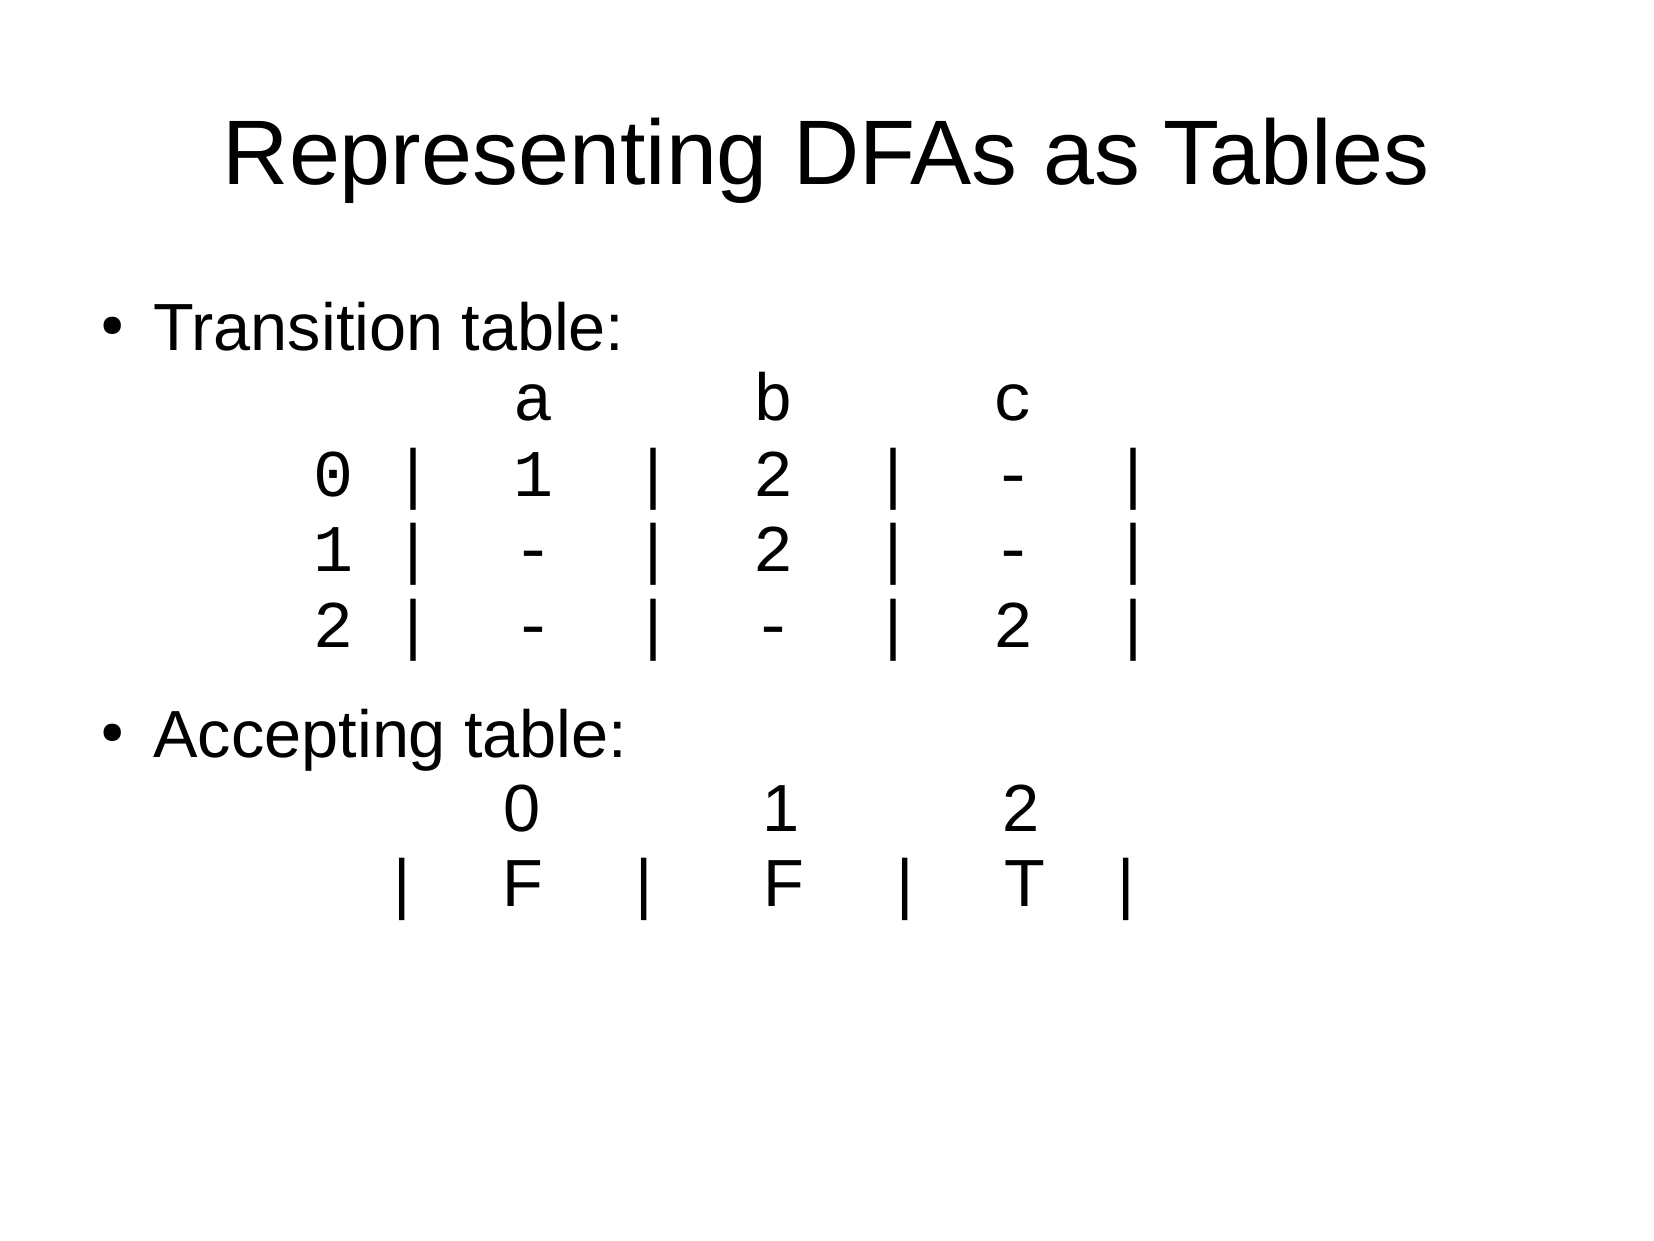

# Representing DFAs as Tables
Transition table:
 a b c
 0 | 1 | 2 | - |
 1 | - | 2 | - |
 2 | - | - | 2 |
Accepting table:
 0 1 2
 | F | F | T |